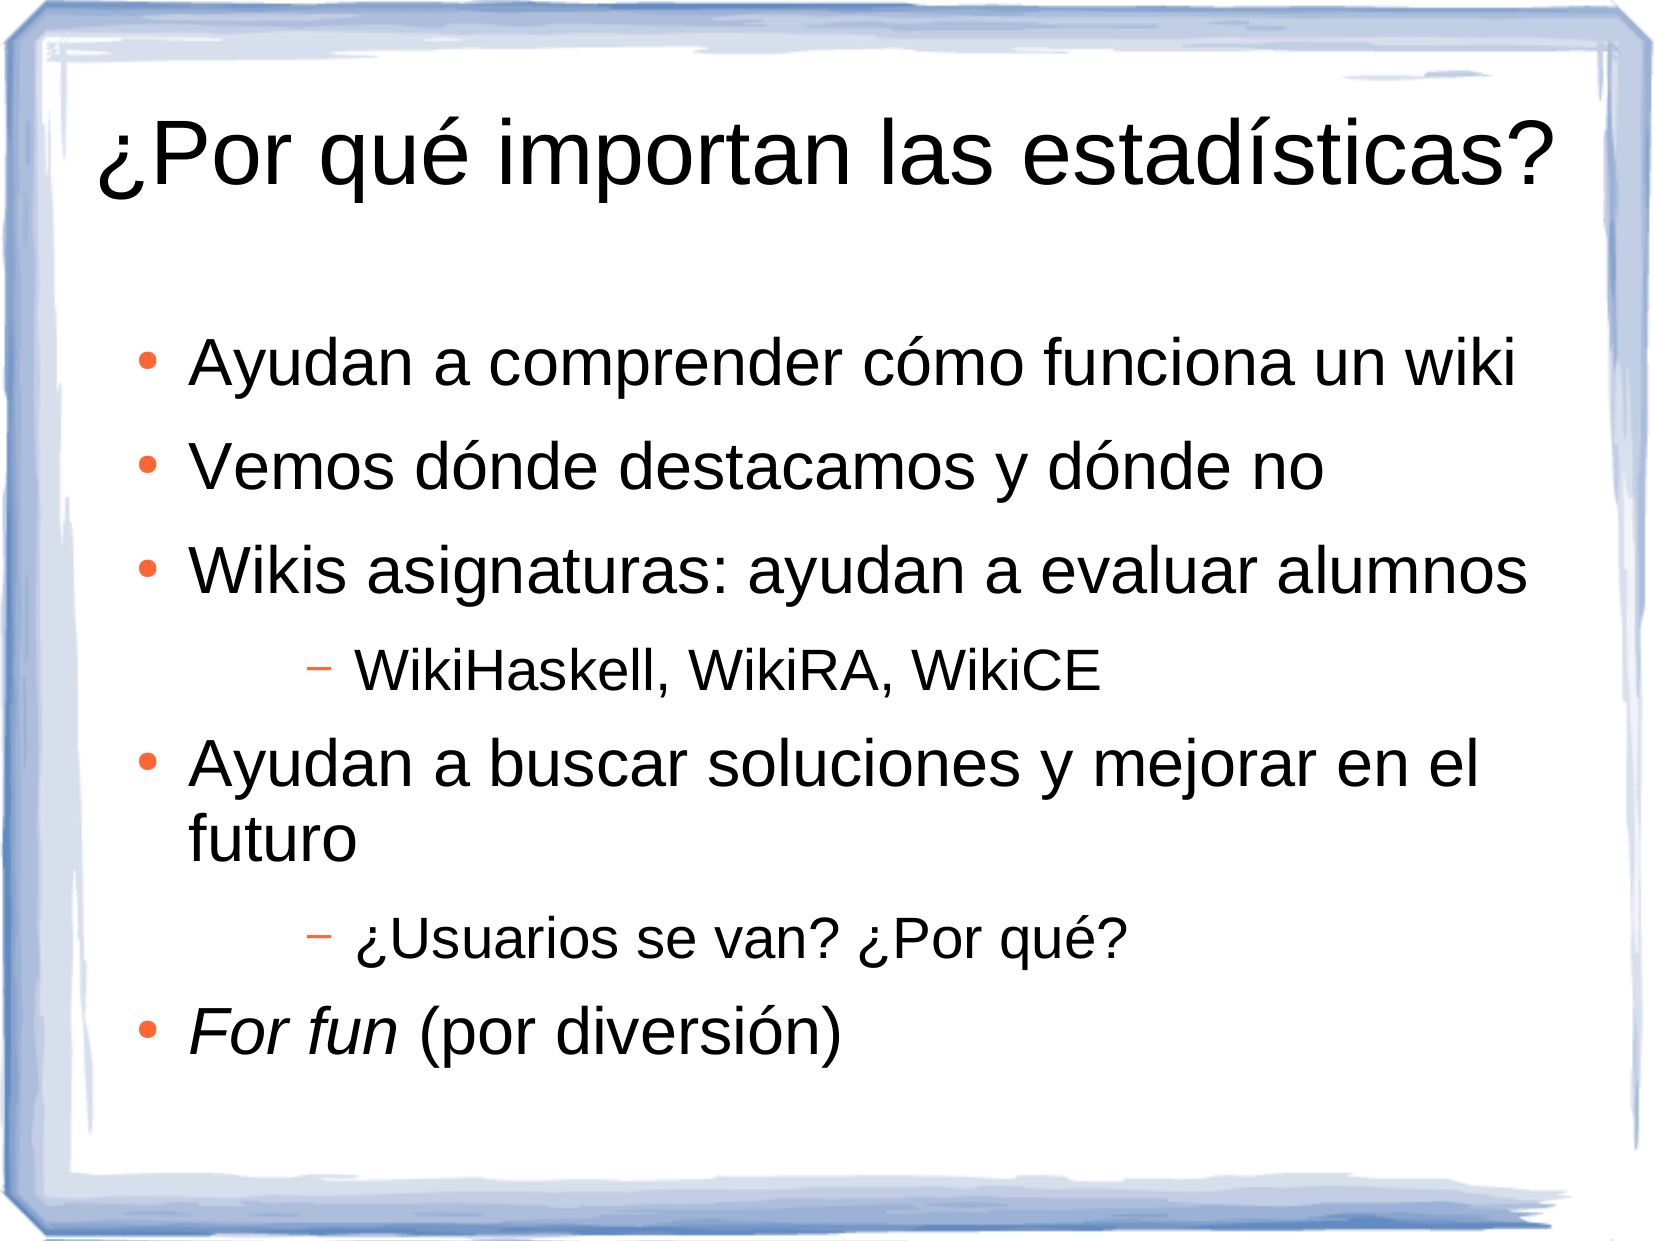

# ¿Por qué importan las estadísticas?
Ayudan a comprender cómo funciona un wiki
Vemos dónde destacamos y dónde no
Wikis asignaturas: ayudan a evaluar alumnos
WikiHaskell, WikiRA, WikiCE
Ayudan a buscar soluciones y mejorar en el futuro
¿Usuarios se van? ¿Por qué?
For fun (por diversión)